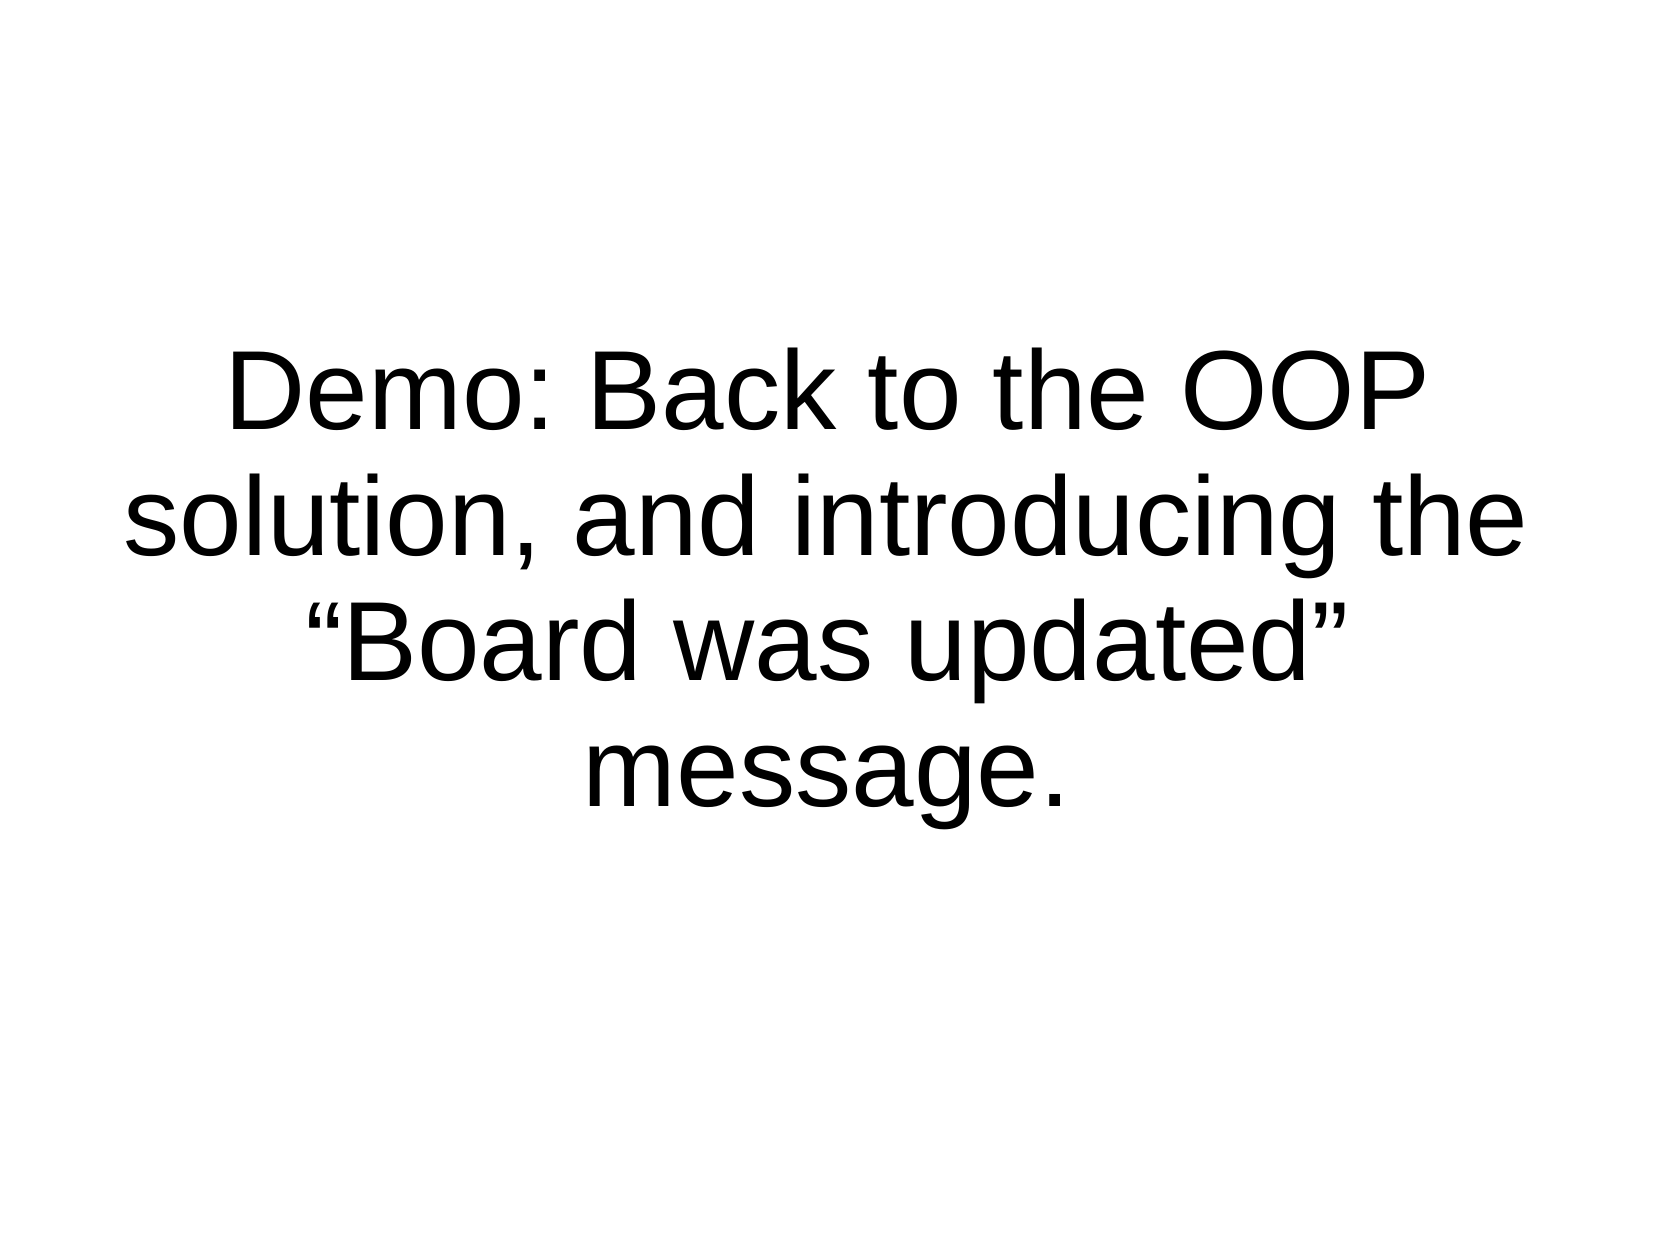

# Demo: Back to the OOP solution, and introducing the “Board was updated” message.